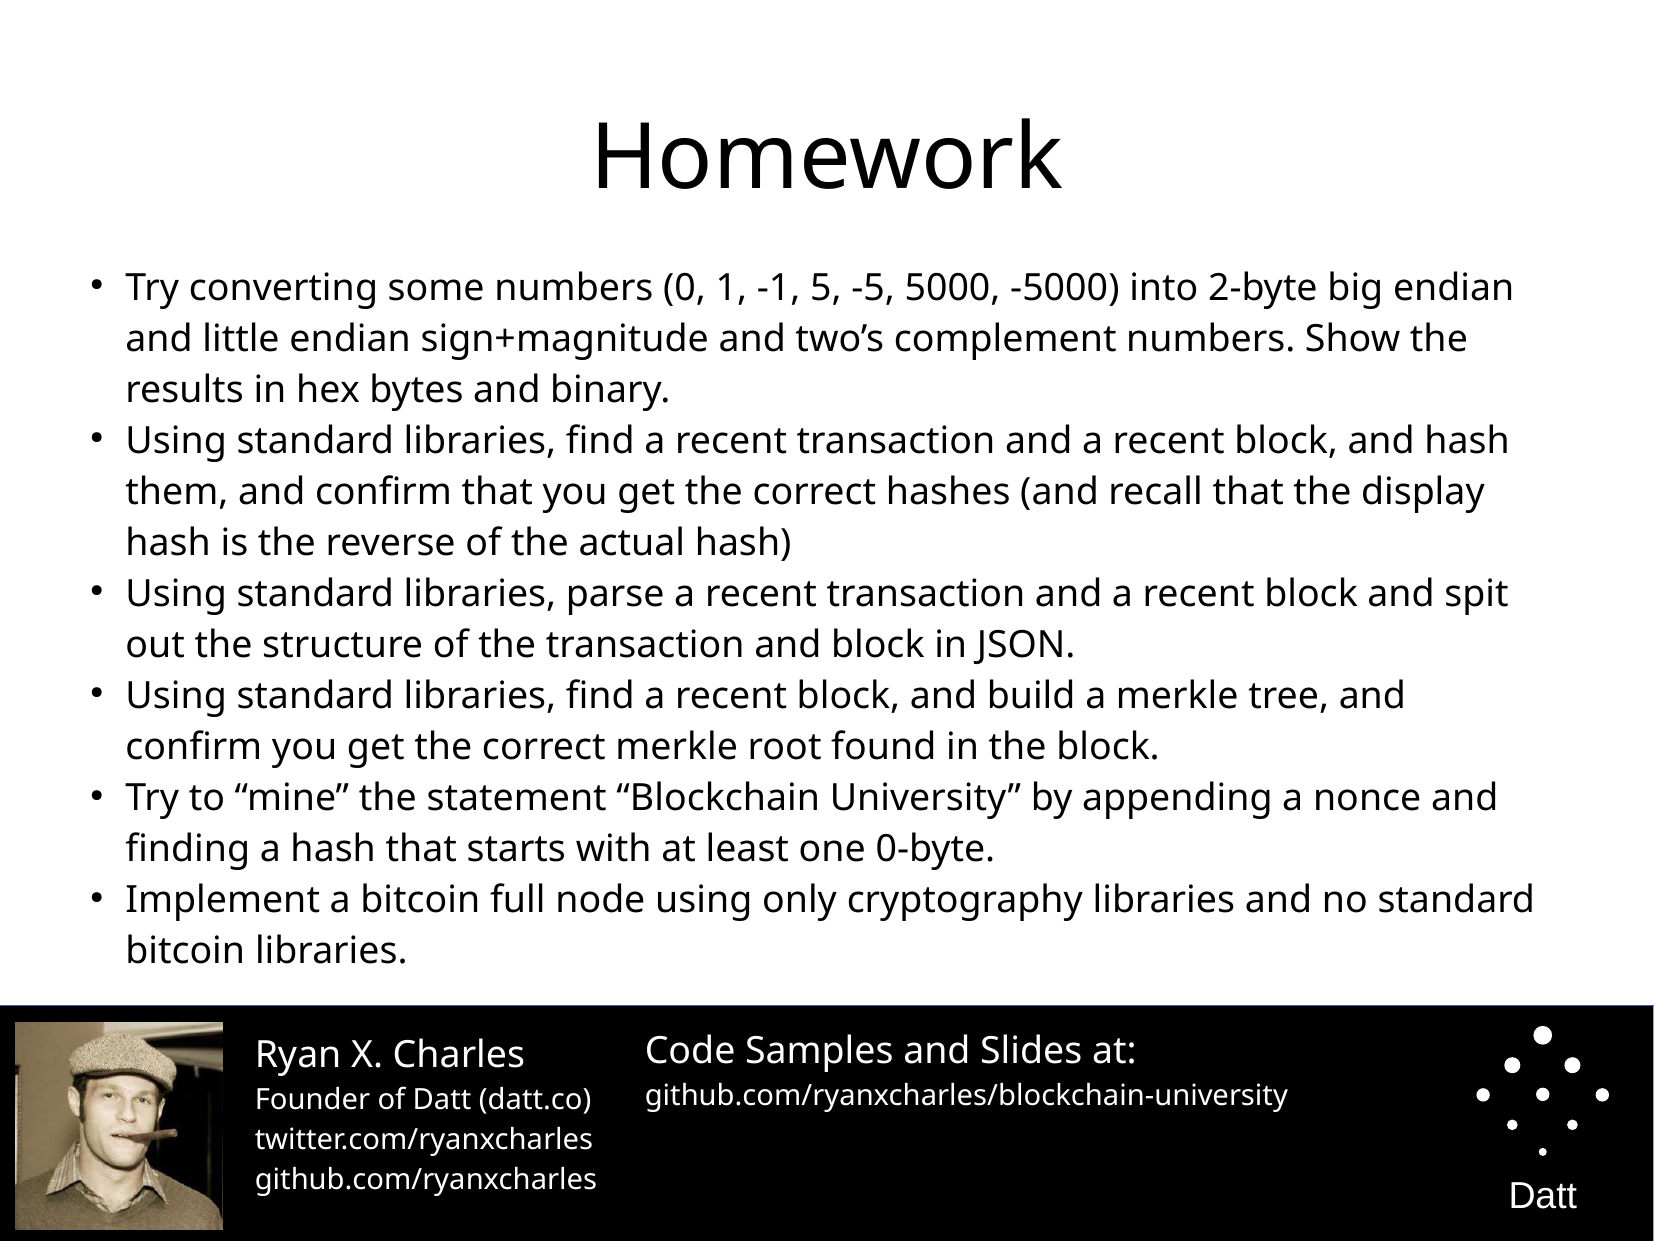

# Homework
Try converting some numbers (0, 1, -1, 5, -5, 5000, -5000) into 2-byte big endian and little endian sign+magnitude and two’s complement numbers. Show the results in hex bytes and binary.
Using standard libraries, find a recent transaction and a recent block, and hash them, and confirm that you get the correct hashes (and recall that the display hash is the reverse of the actual hash)
Using standard libraries, parse a recent transaction and a recent block and spit out the structure of the transaction and block in JSON.
Using standard libraries, find a recent block, and build a merkle tree, and confirm you get the correct merkle root found in the block.
Try to “mine” the statement “Blockchain University” by appending a nonce and finding a hash that starts with at least one 0-byte.
Implement a bitcoin full node using only cryptography libraries and no standard bitcoin libraries.
Code Samples and Slides at:
github.com/ryanxcharles/blockchain-university
Ryan X. Charles
Founder of Datt (datt.co)
twitter.com/ryanxcharles
github.com/ryanxcharles
Datt